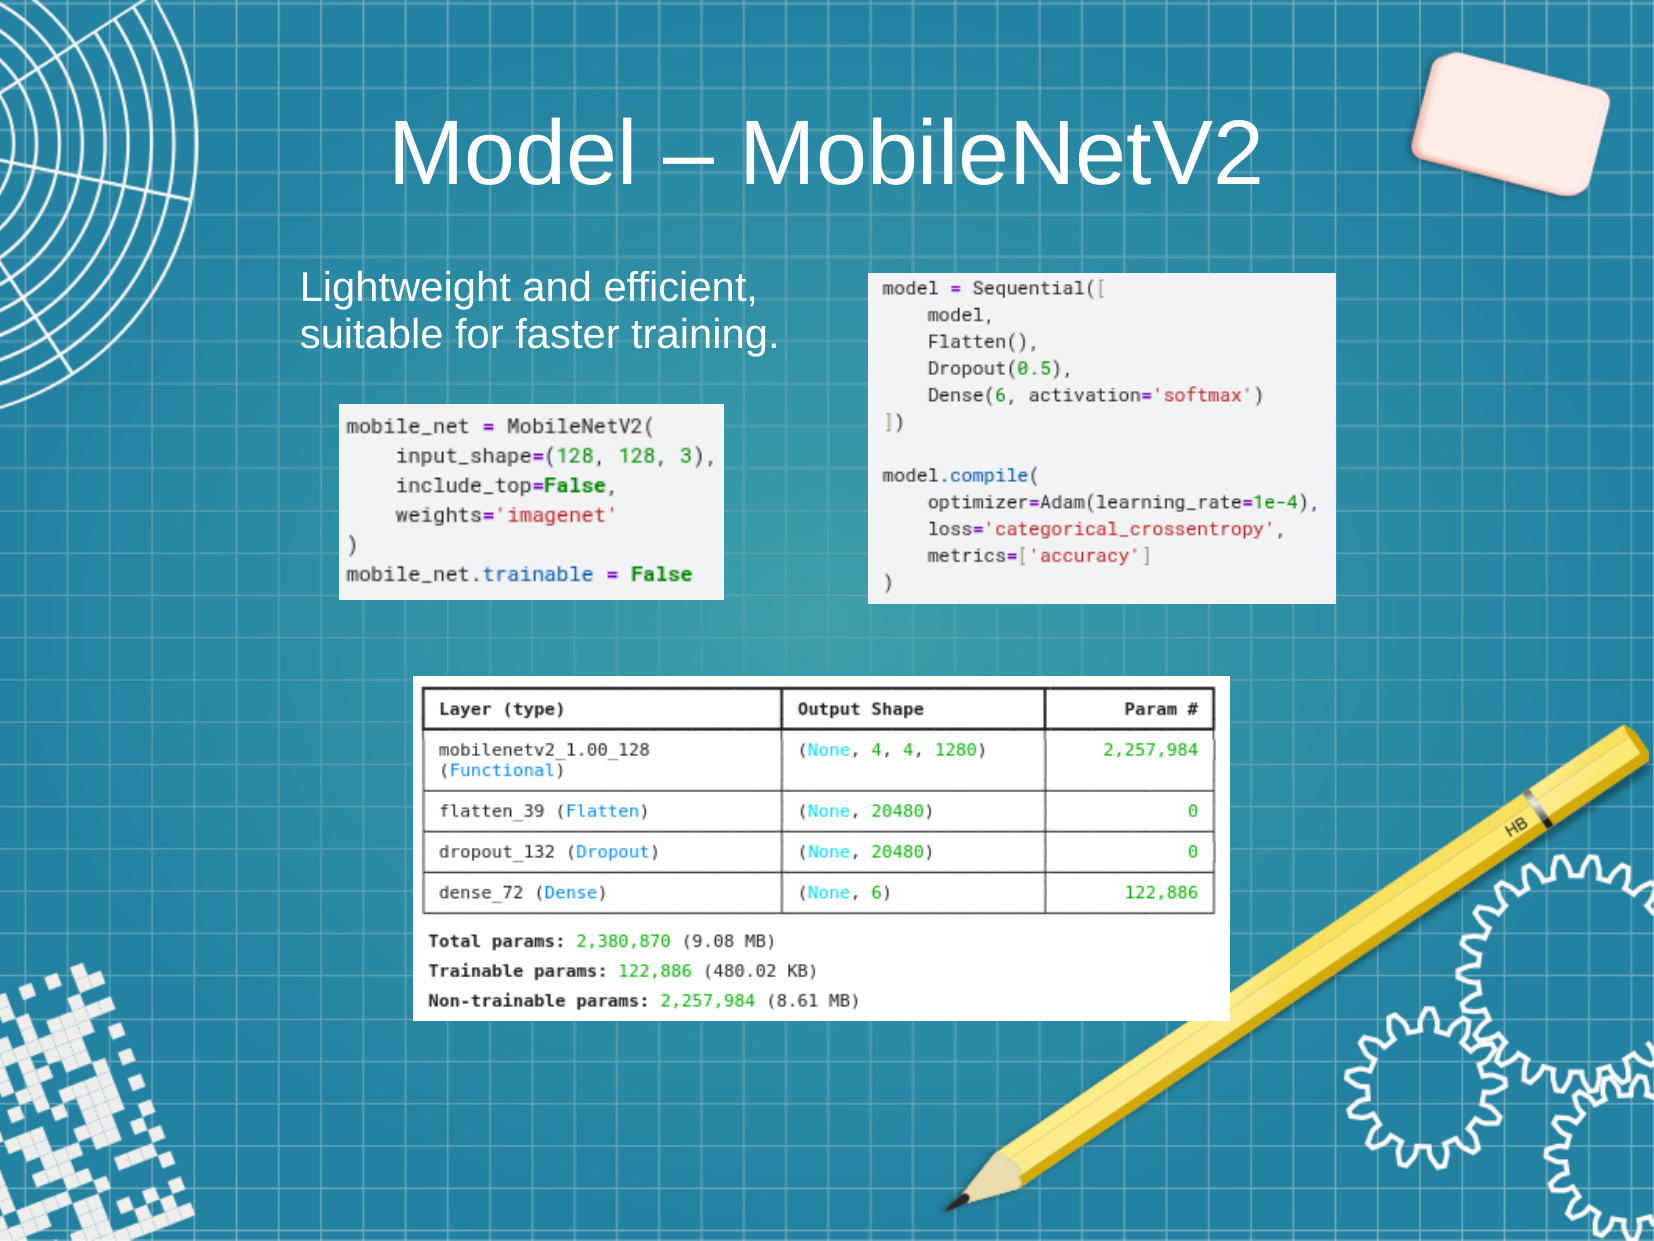

# Model – MobileNetV2
Lightweight and efficient, suitable for faster training.